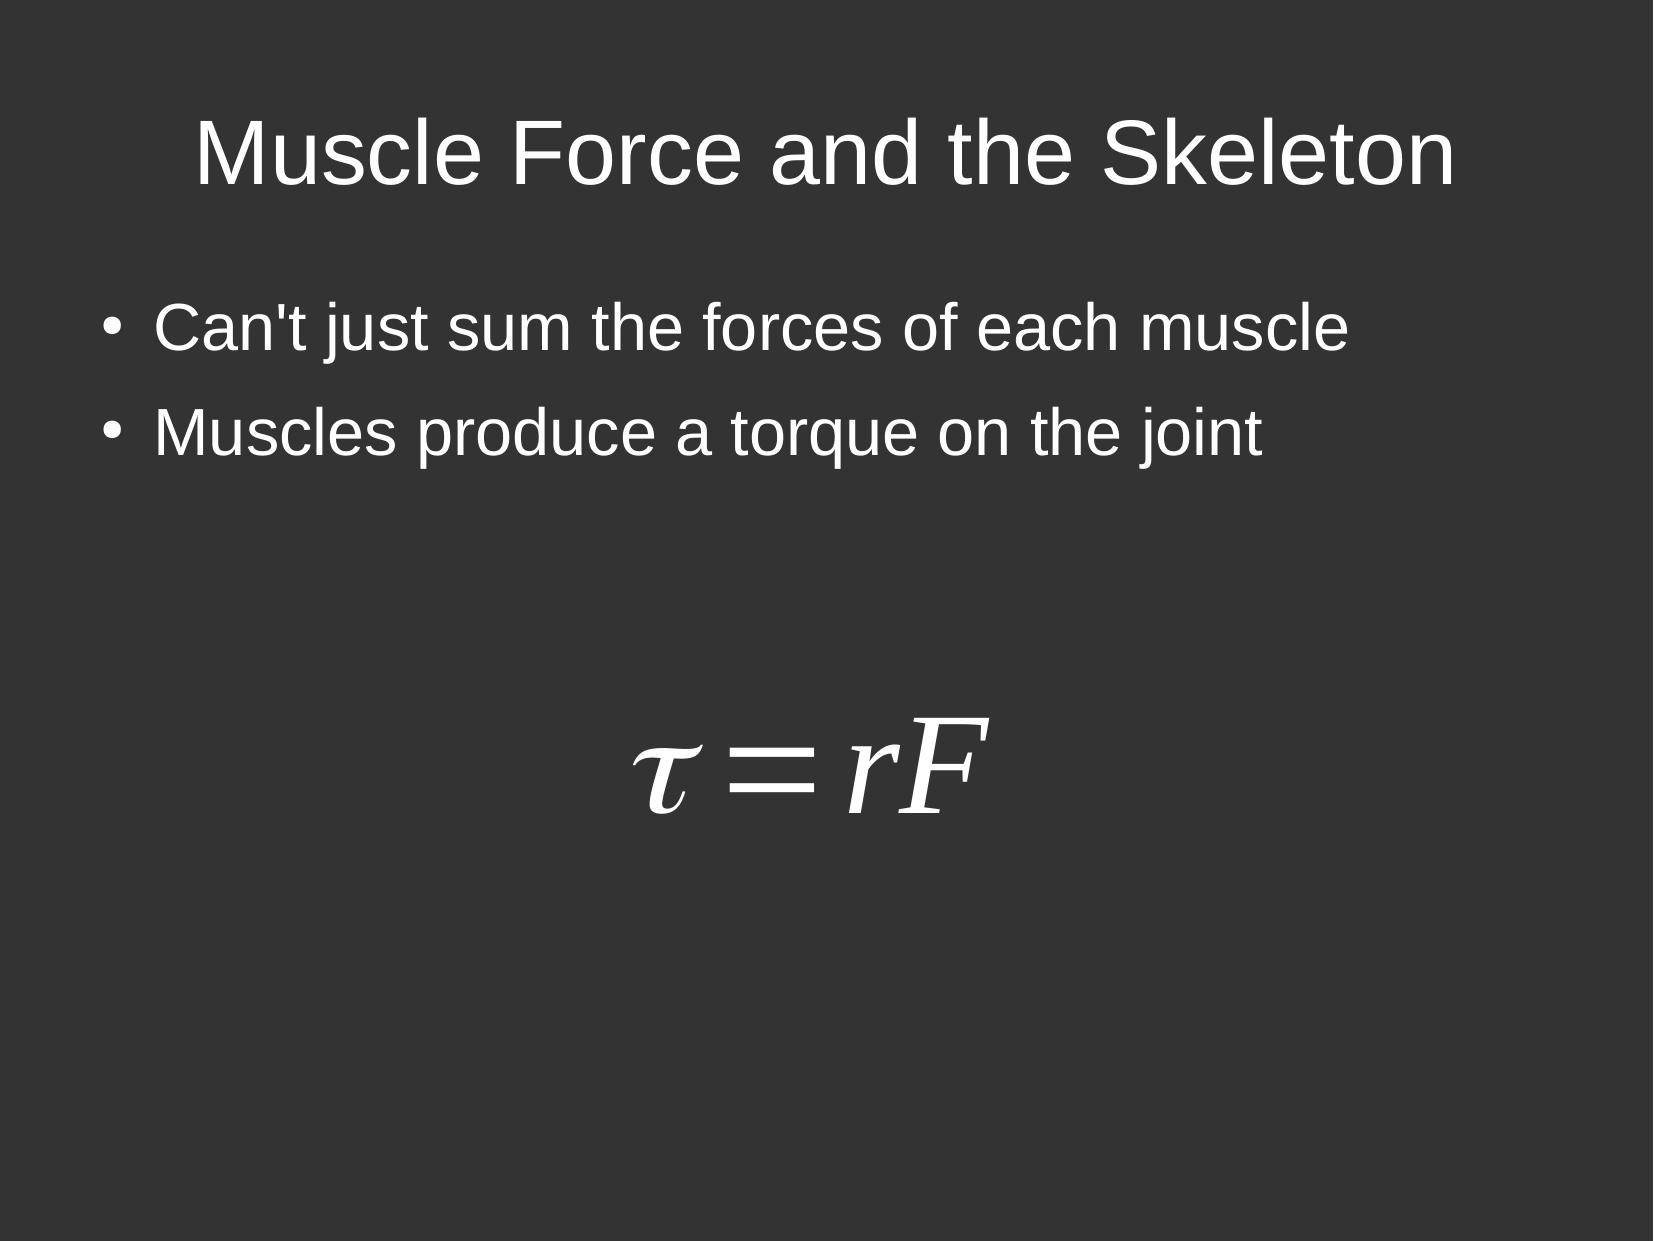

# Muscle Force and the Skeleton
Can't just sum the forces of each muscle
Muscles produce a torque on the joint